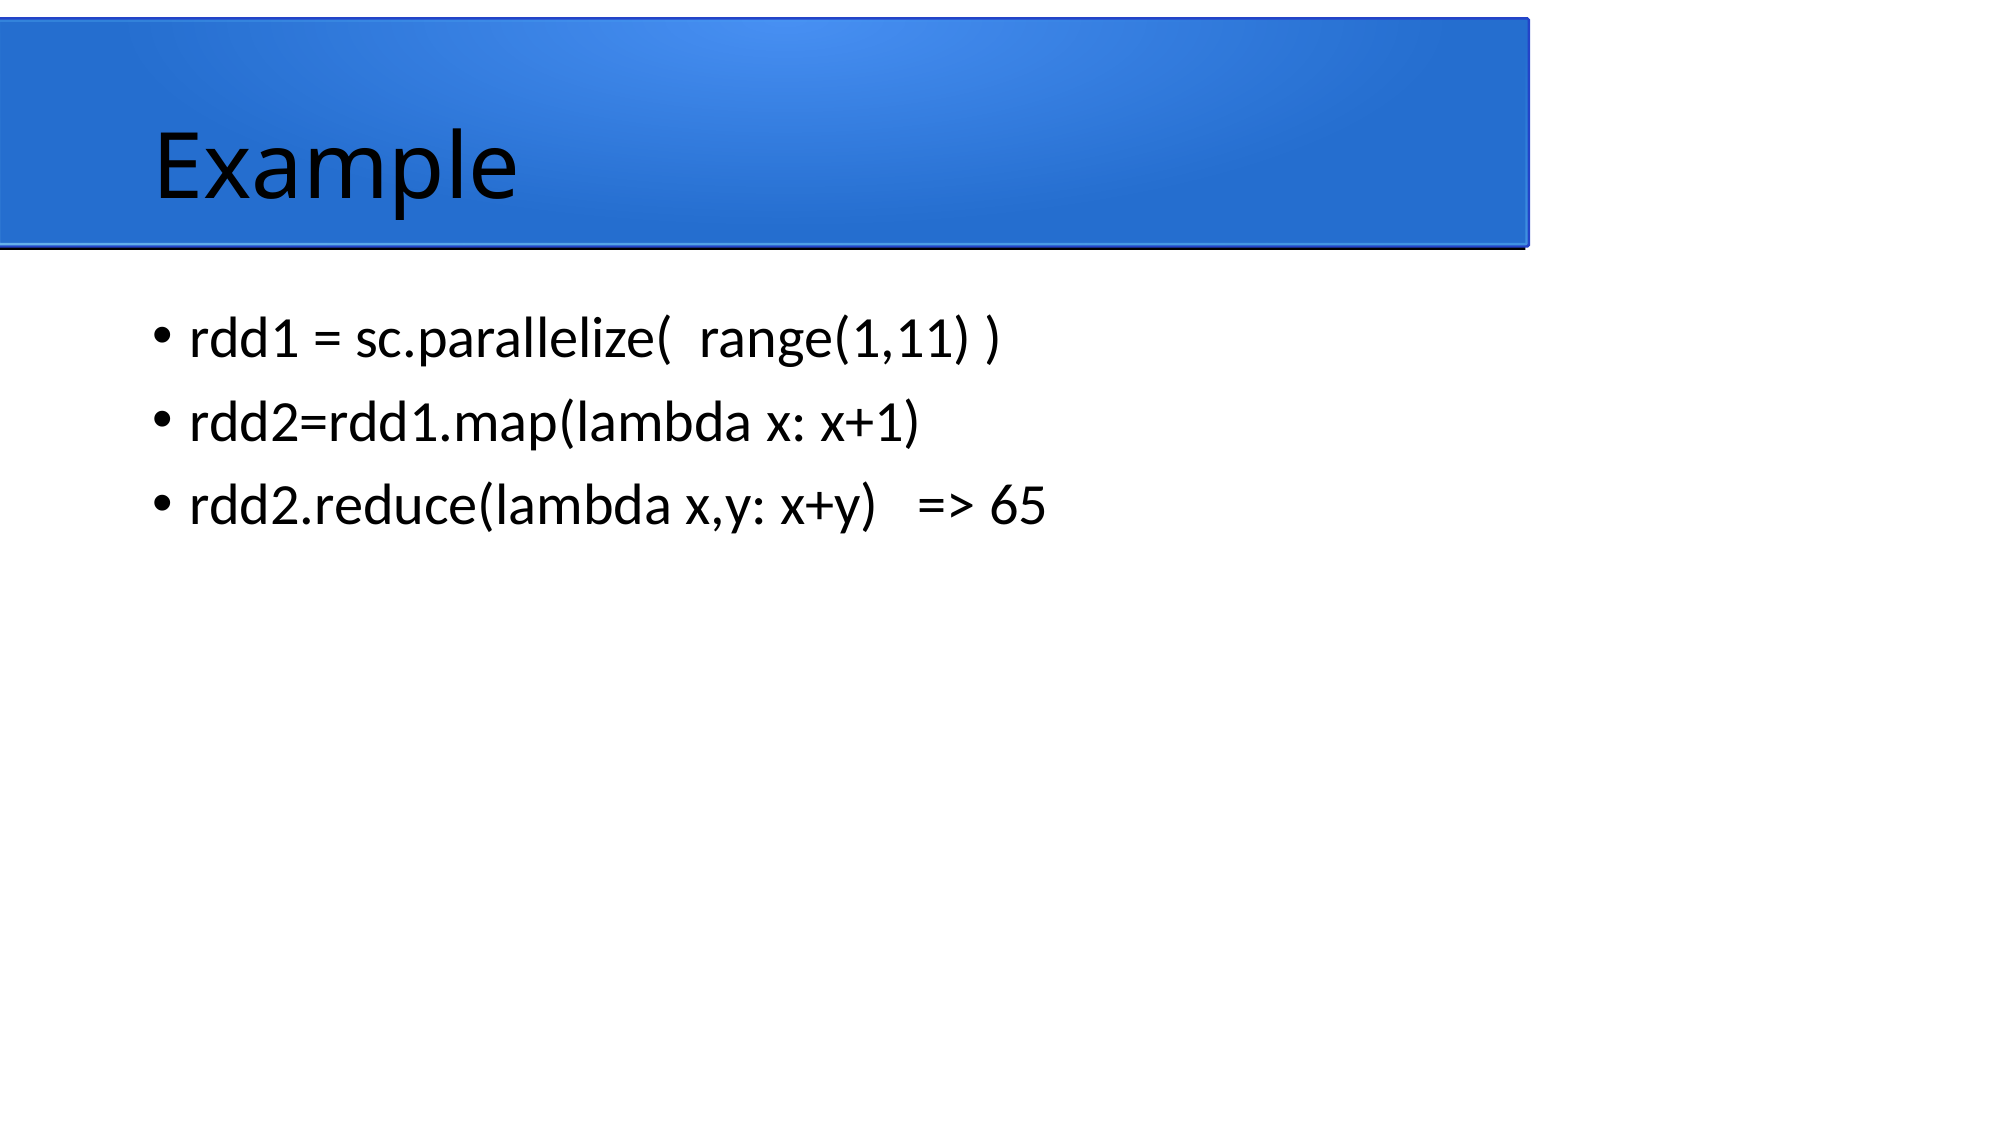

# Example
rdd1 = sc.parallelize( range(1,11) )
rdd2=rdd1.map(lambda x: x+1)
rdd2.reduce(lambda x,y: x+y) => 65